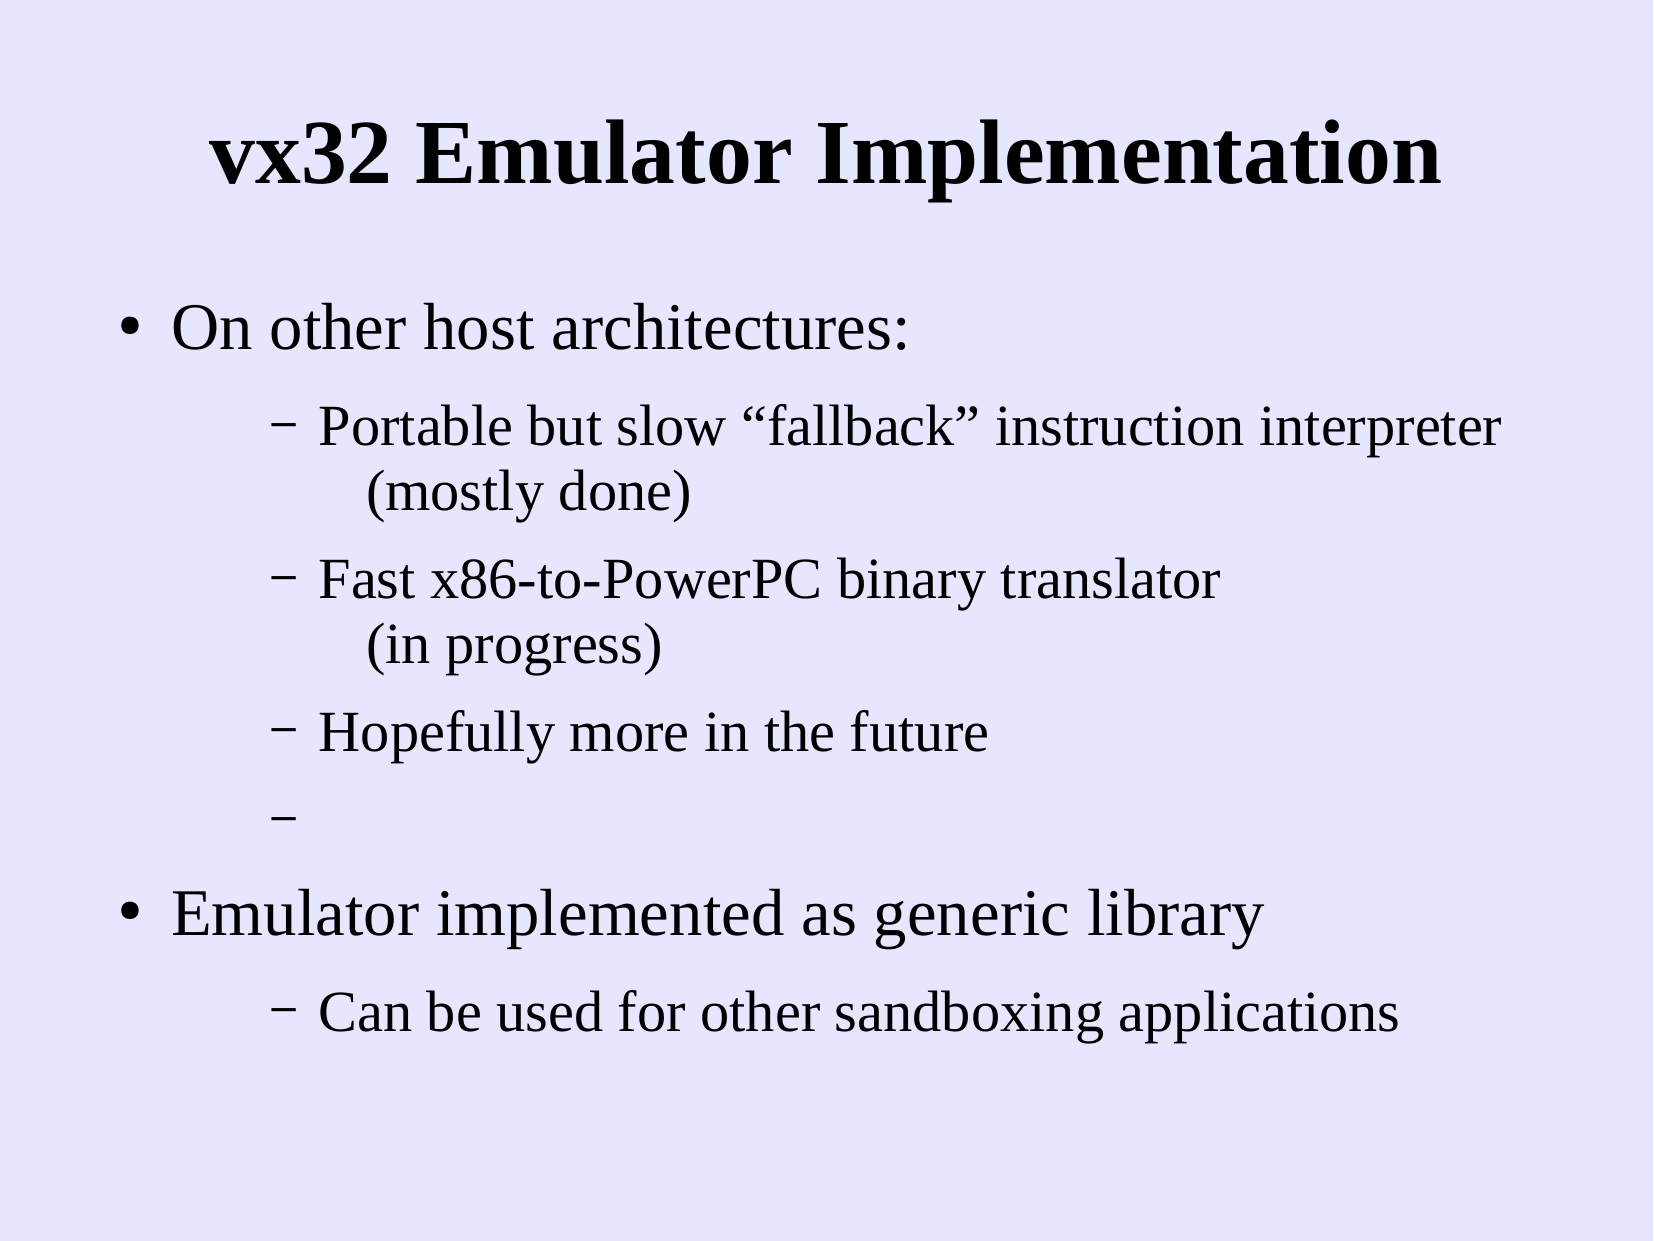

# vx32 Emulator Implementation
On other host architectures:
Portable but slow “fallback” instruction interpreter
(mostly done)
Fast x86-to-PowerPC binary translator
(in progress)
Hopefully more in the future
Emulator implemented as generic library
Can be used for other sandboxing applications